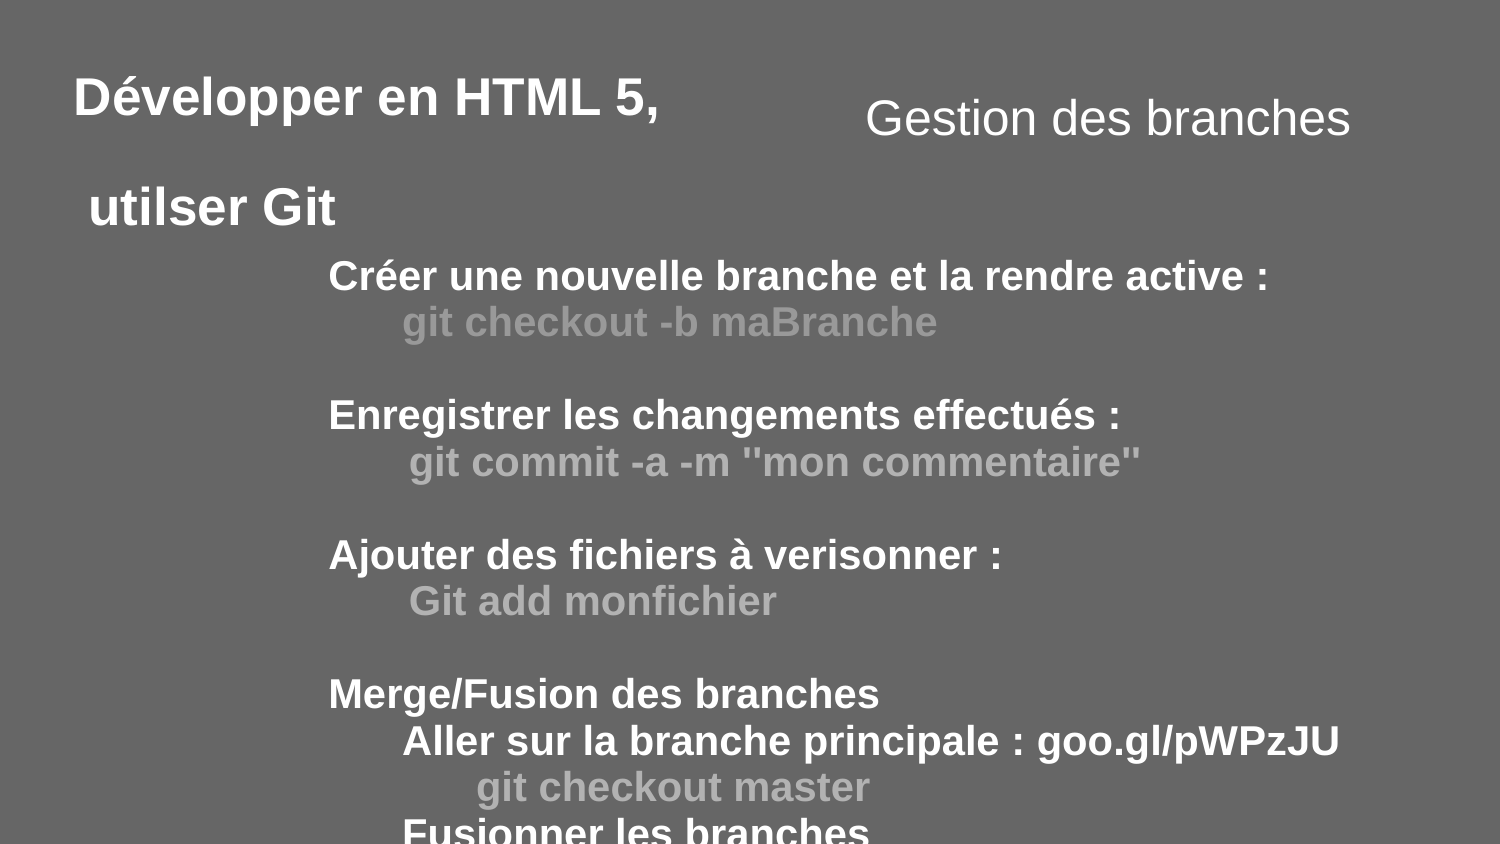

Gestion des branches
# Développer en HTML 5, utilser Git
Créer une nouvelle branche et la rendre active :
 	git checkout -b maBranche
Enregistrer les changements effectués :
 git commit -a -m ''mon commentaire''
Ajouter des fichiers à verisonner :
 Git add monfichier
Merge/Fusion des branches
	Aller sur la branche principale : goo.gl/pWPzJU
 		git checkout master
	Fusionner les branches
		git merge maBranche